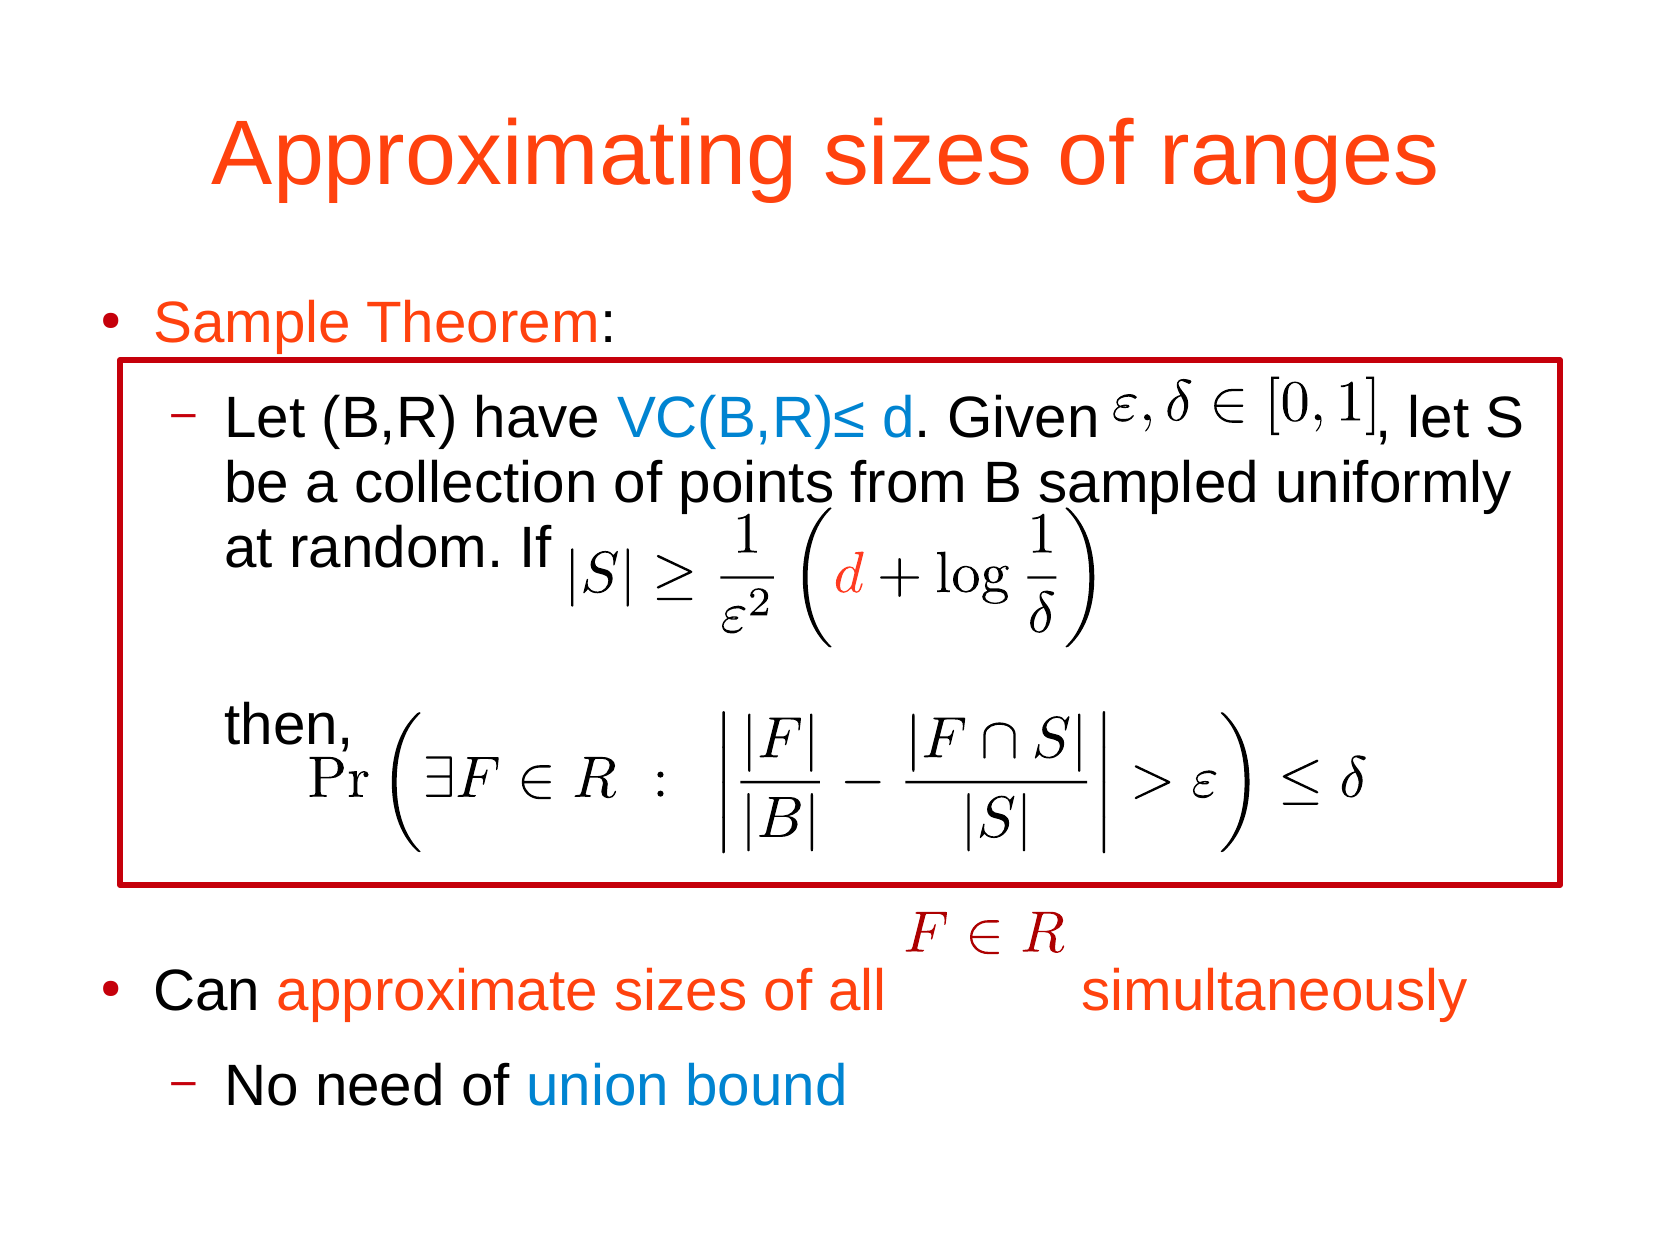

# Approximating sizes of ranges
Sample Theorem:
Let (B,R) have VC(B,R)≤ d. Given , let S be a collection of points from B sampled uniformly at random. If
then,
Can approximate sizes of all simultaneously
No need of union bound